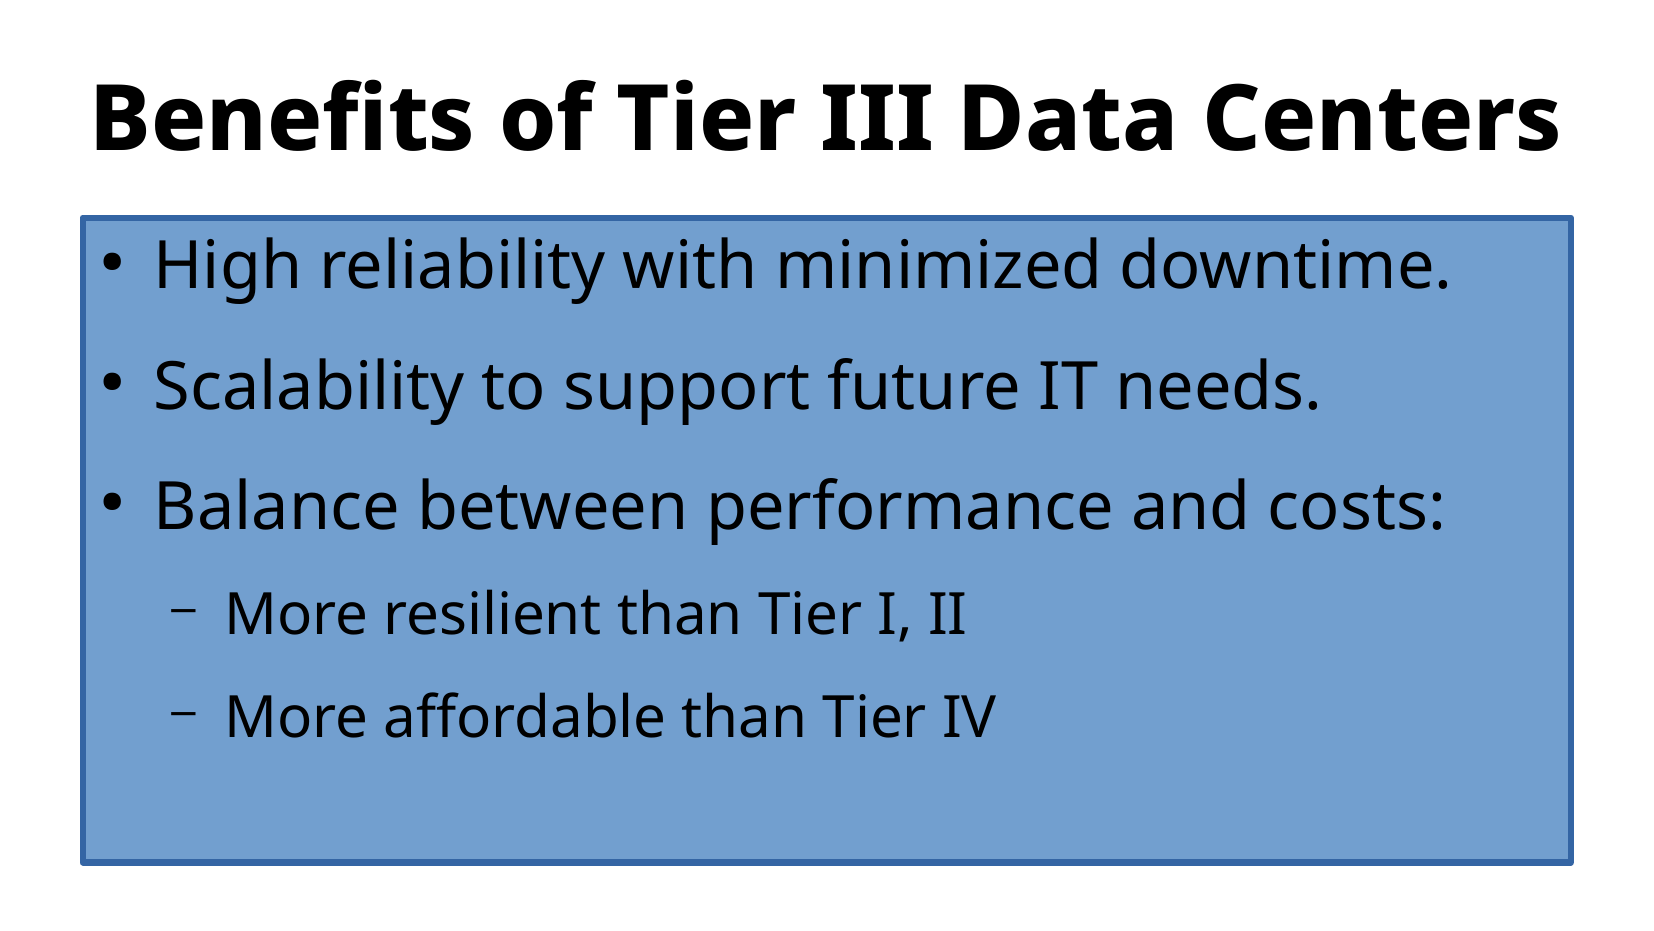

# Benefits of Tier III Data Centers
High reliability with minimized downtime.
Scalability to support future IT needs.
Balance between performance and costs:
More resilient than Tier I, II
More affordable than Tier IV